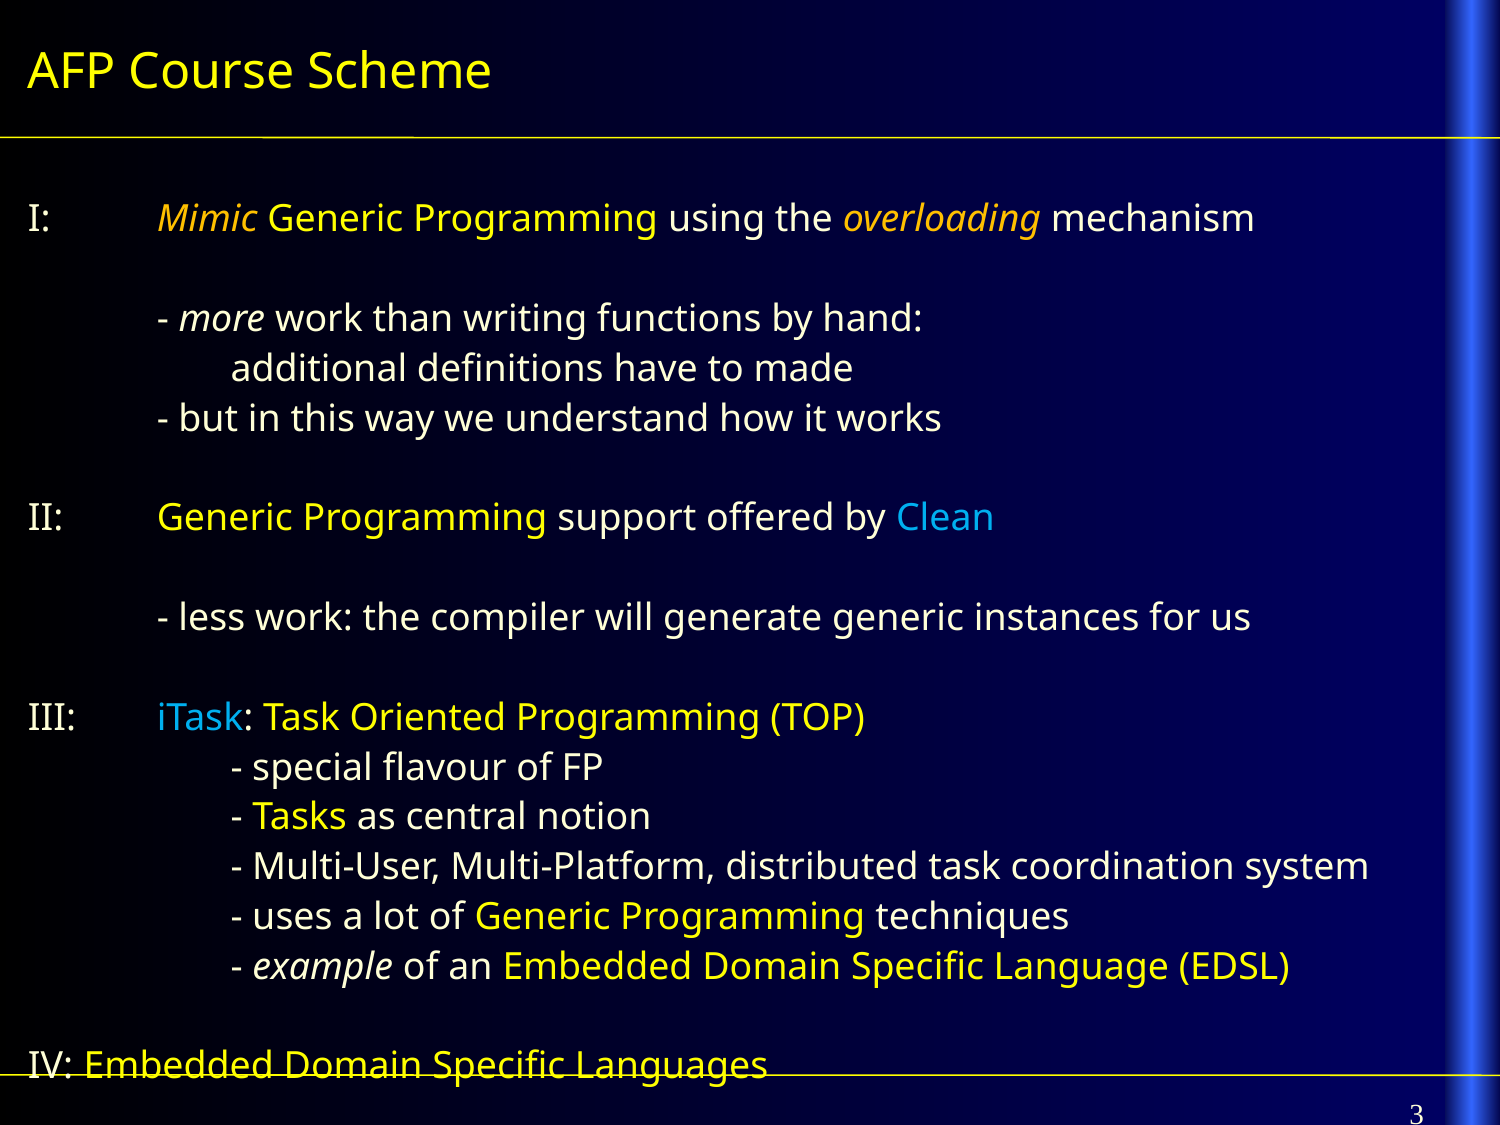

AFP Course Scheme
I:		Mimic Generic Programming using the overloading mechanism
		- more work than writing functions by hand:
			additional definitions have to made
		- but in this way we understand how it works
II:		Generic Programming support offered by Clean
		- less work: the compiler will generate generic instances for us
III: 	iTask: Task Oriented Programming (TOP)
			- special flavour of FP
			- Tasks as central notion
			- Multi-User, Multi-Platform, distributed task coordination system
			- uses a lot of Generic Programming techniques
			- example of an Embedded Domain Specific Language (EDSL)
IV: 	Embedded Domain Specific Languages